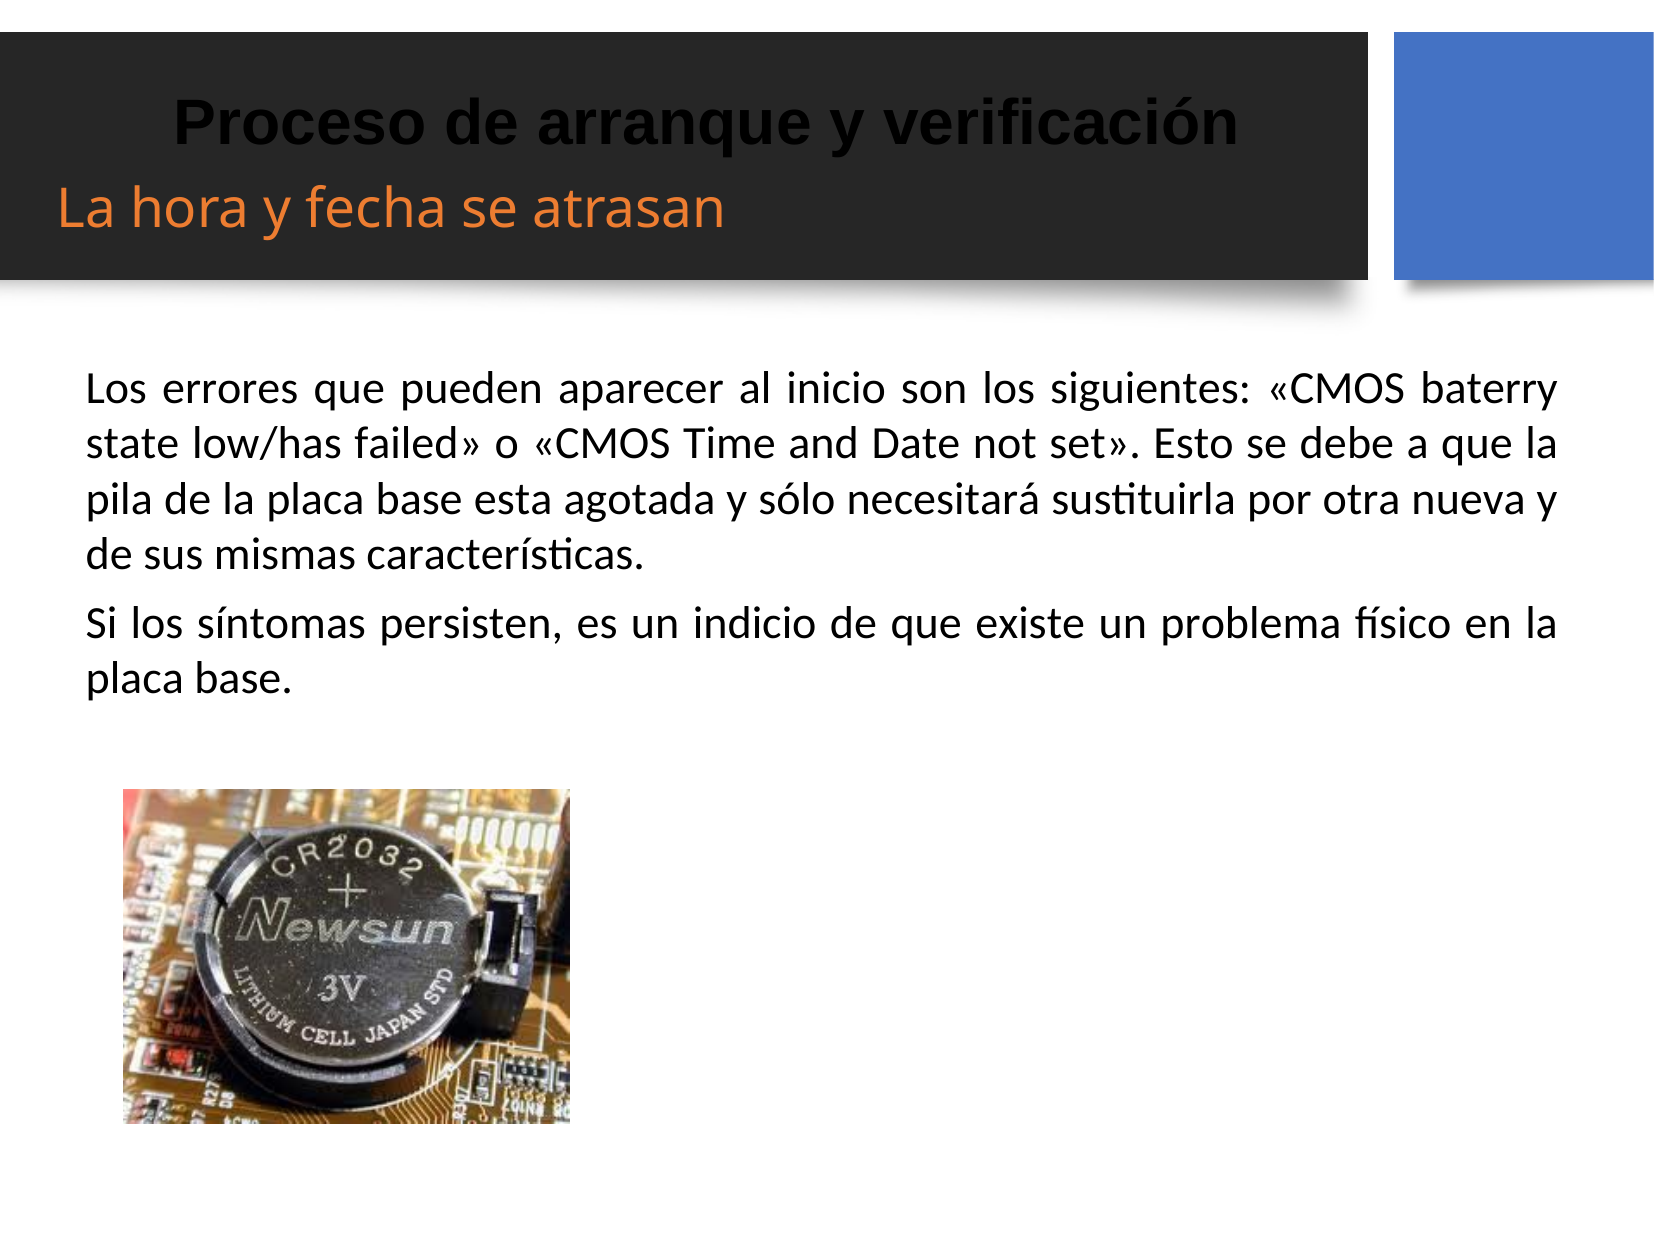

Proceso de arranque y verificación
La hora y fecha se atrasan
# Los errores que pueden aparecer al inicio son los siguientes: «CMOS baterry state low/has failed» o «CMOS Time and Date not set». Esto se debe a que la pila de la placa base esta agotada y sólo necesitará sustituirla por otra nueva y de sus mismas características.
Si los síntomas persisten, es un indicio de que existe un problema físico en la placa base.